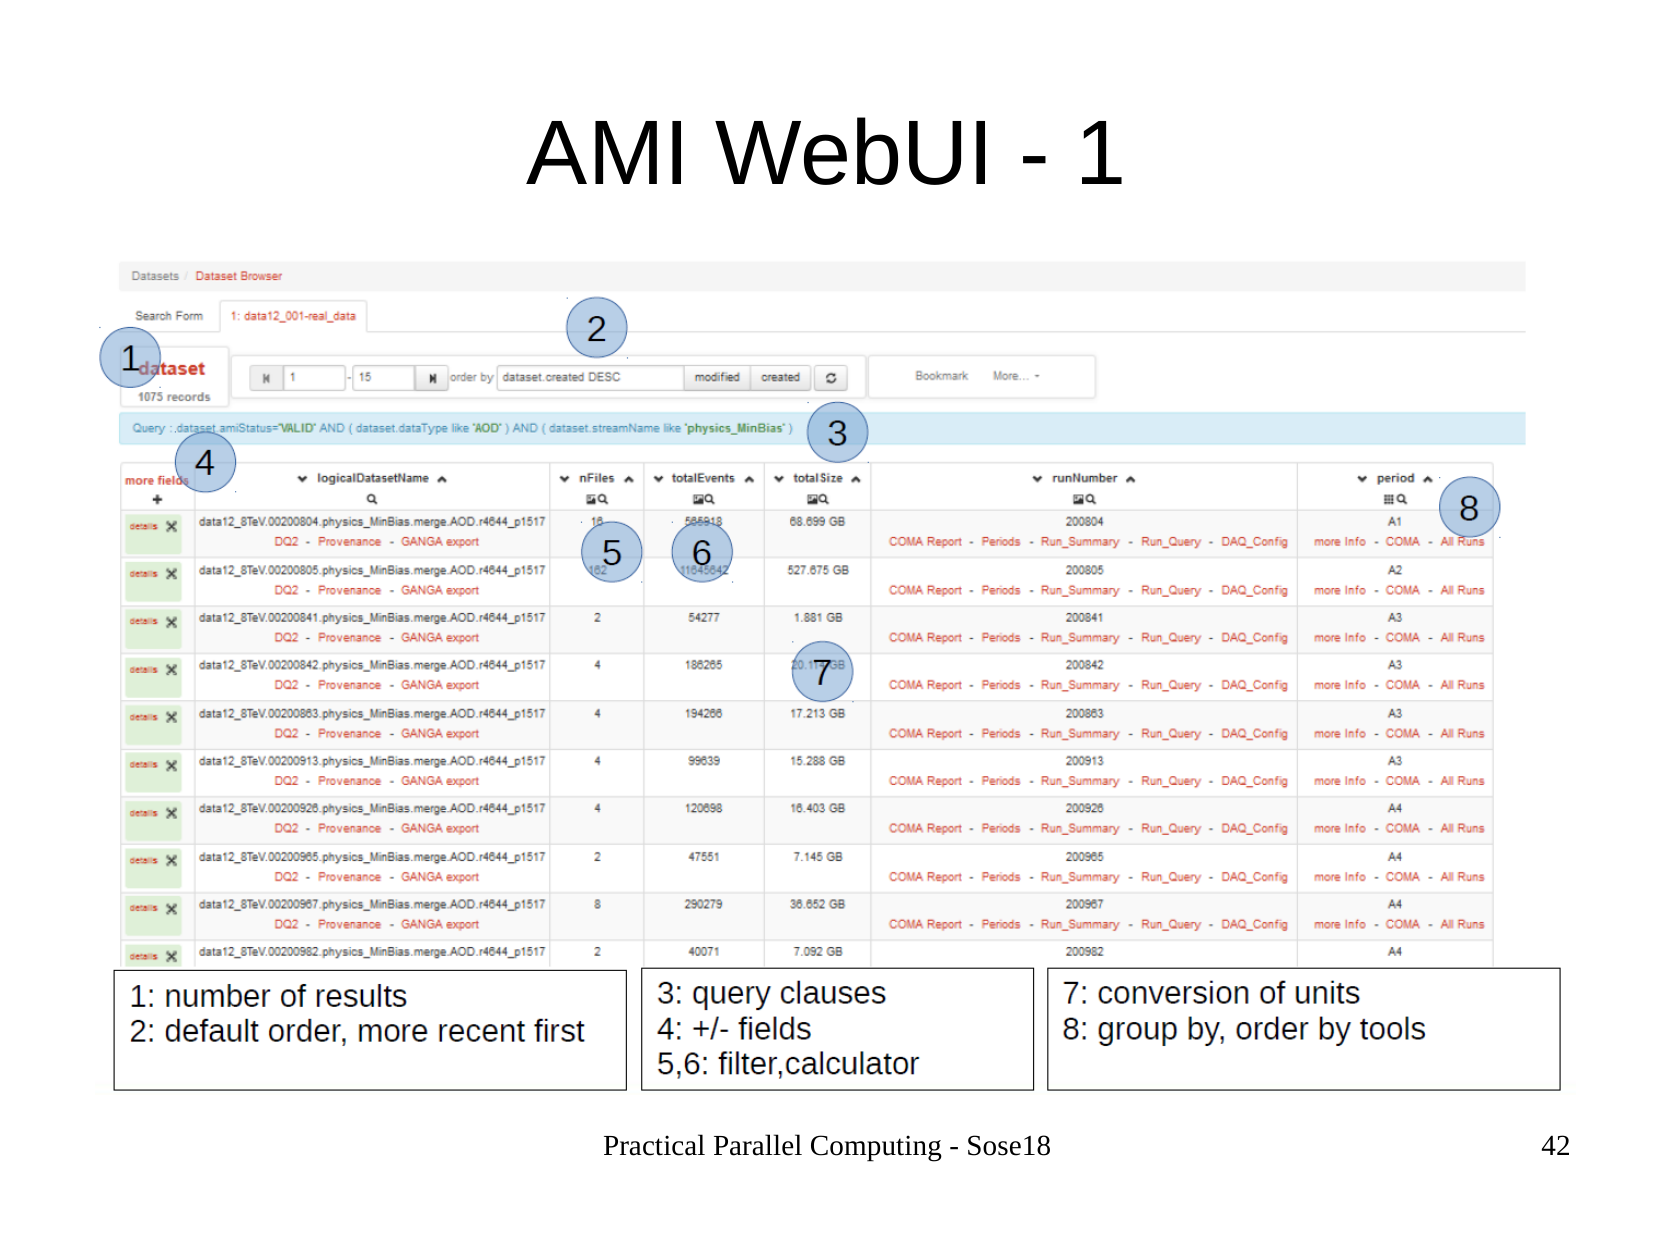

# AMI WebUI - 1
Practical Parallel Computing - Sose18
42